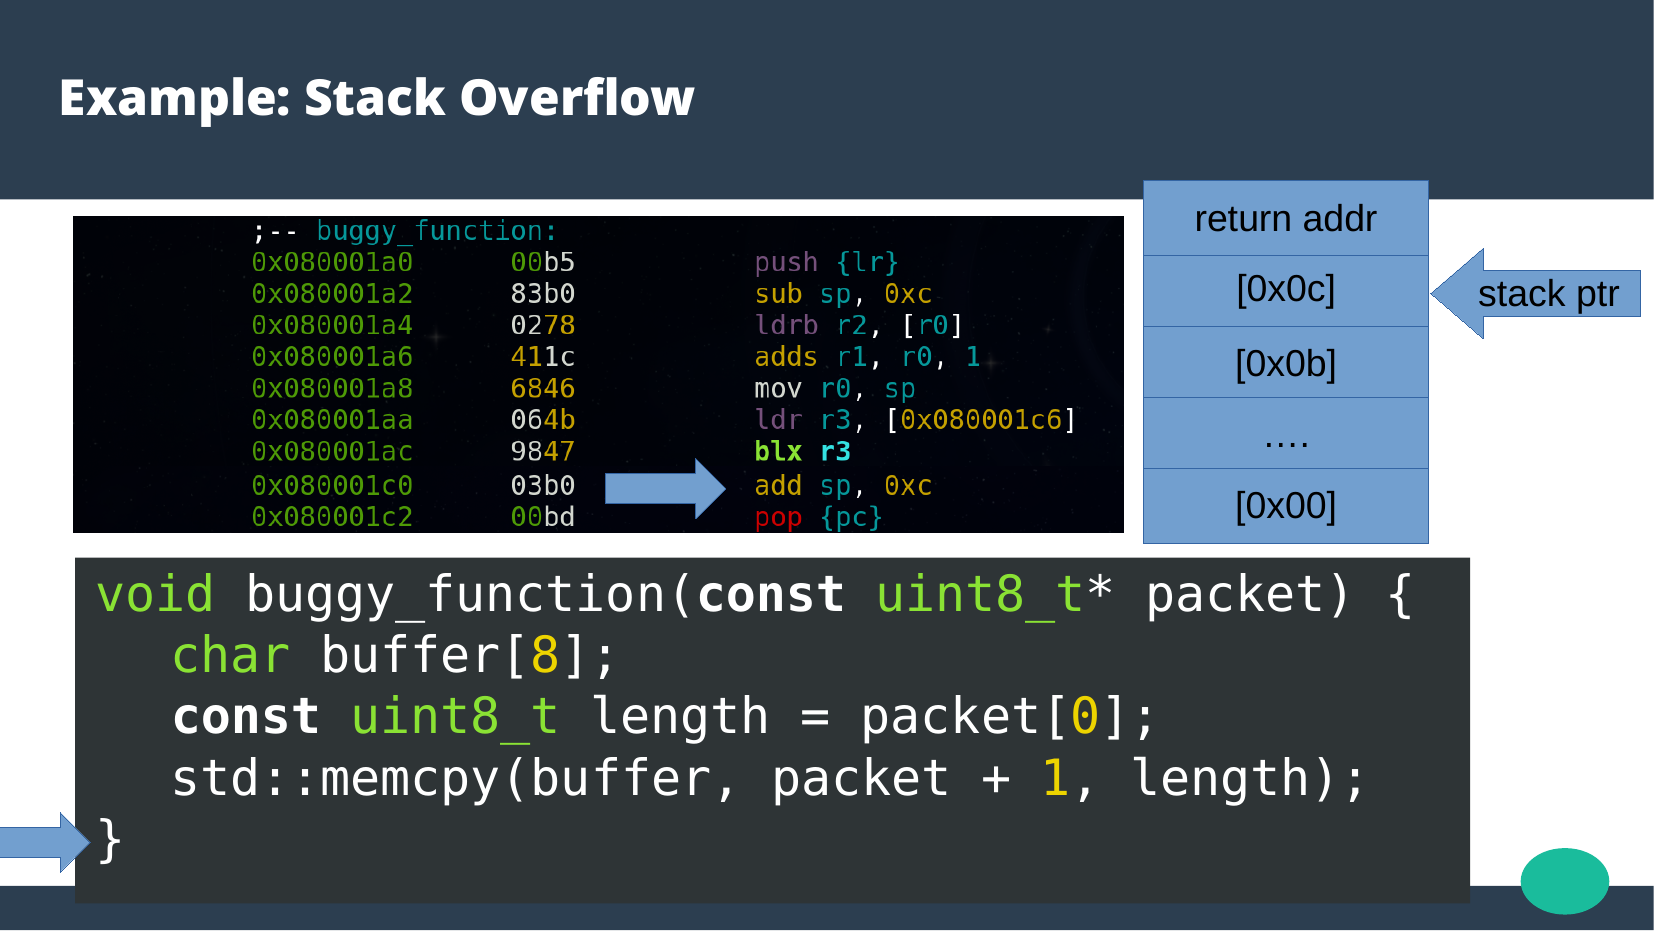

# Example: Stack Overflow
return addr
stack ptr
[0x0c]
[0x0b]
….
[0x00]
void buggy_function(const uint8_t* packet) {
	char buffer[8];
	const uint8_t length = packet[0];
	std::memcpy(buffer, packet + 1, length);
}